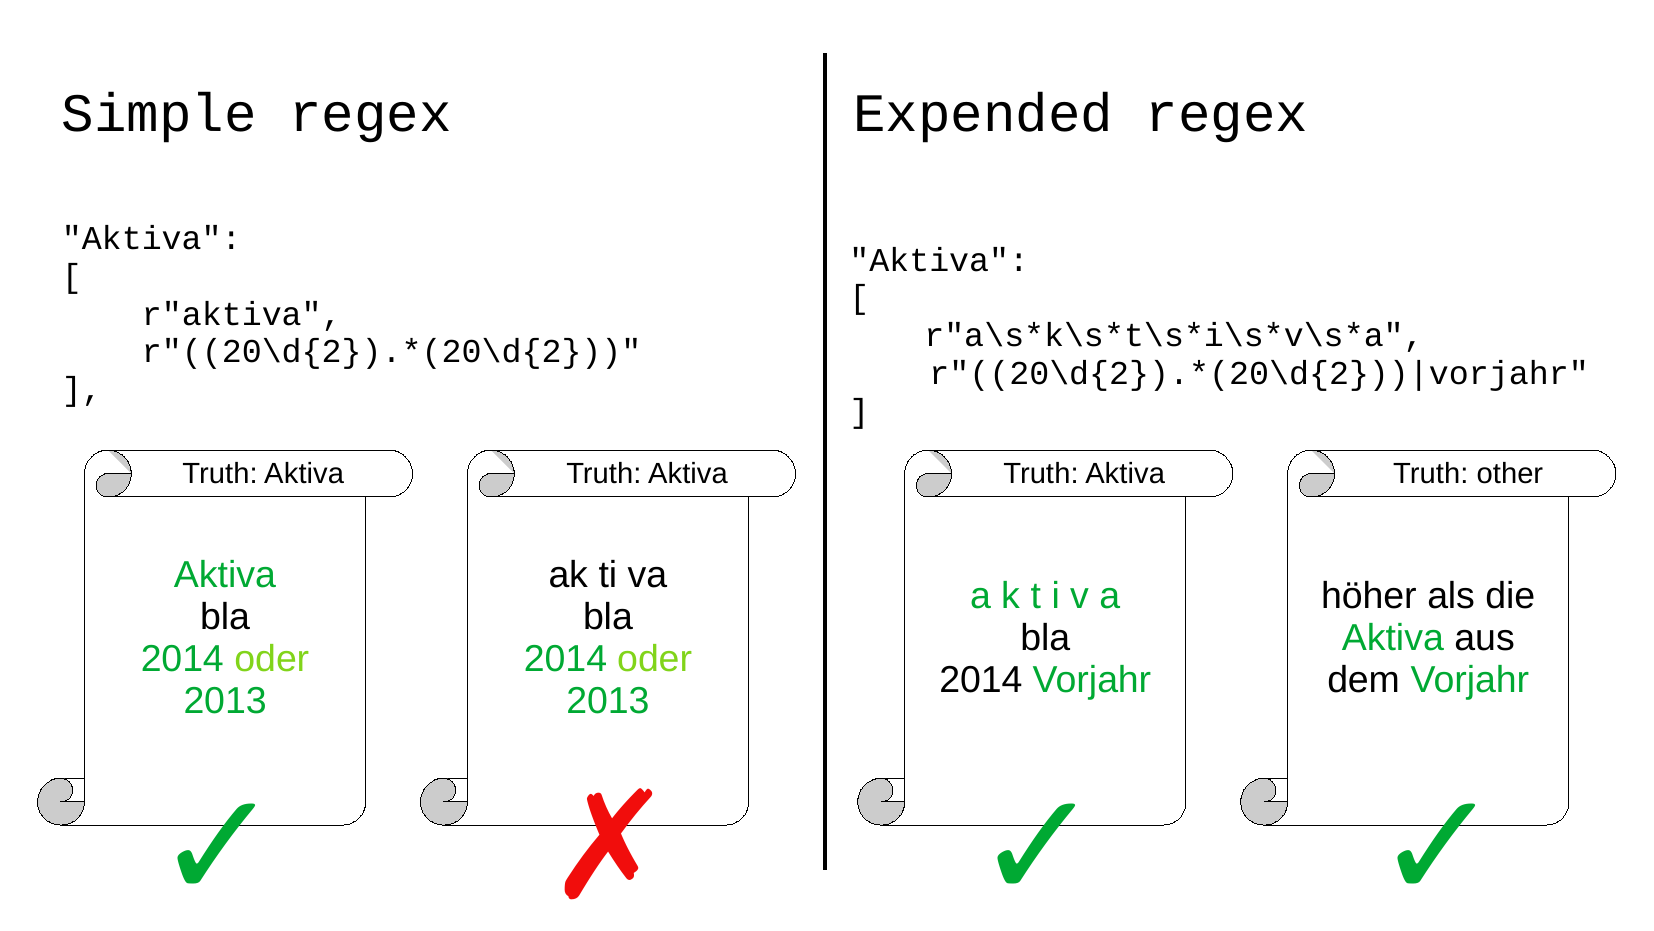

Simple regex
Expended regex
"Aktiva":
[
 r"aktiva",
 r"((20\d{2}).*(20\d{2}))"
],
"Aktiva":
[
	r"a\s*k\s*t\s*i\s*v\s*a",
 r"((20\d{2}).*(20\d{2}))|vorjahr"
]
Aktiva
bla
2014 oder 2013
Truth: Aktiva
ak ti va
bla
2014 oder 2013
Truth: Aktiva
a k t i v a
bla
2014 Vorjahr
Truth: Aktiva
höher als die Aktiva aus dem Vorjahr
Truth: other
✓
✗
✓
✓